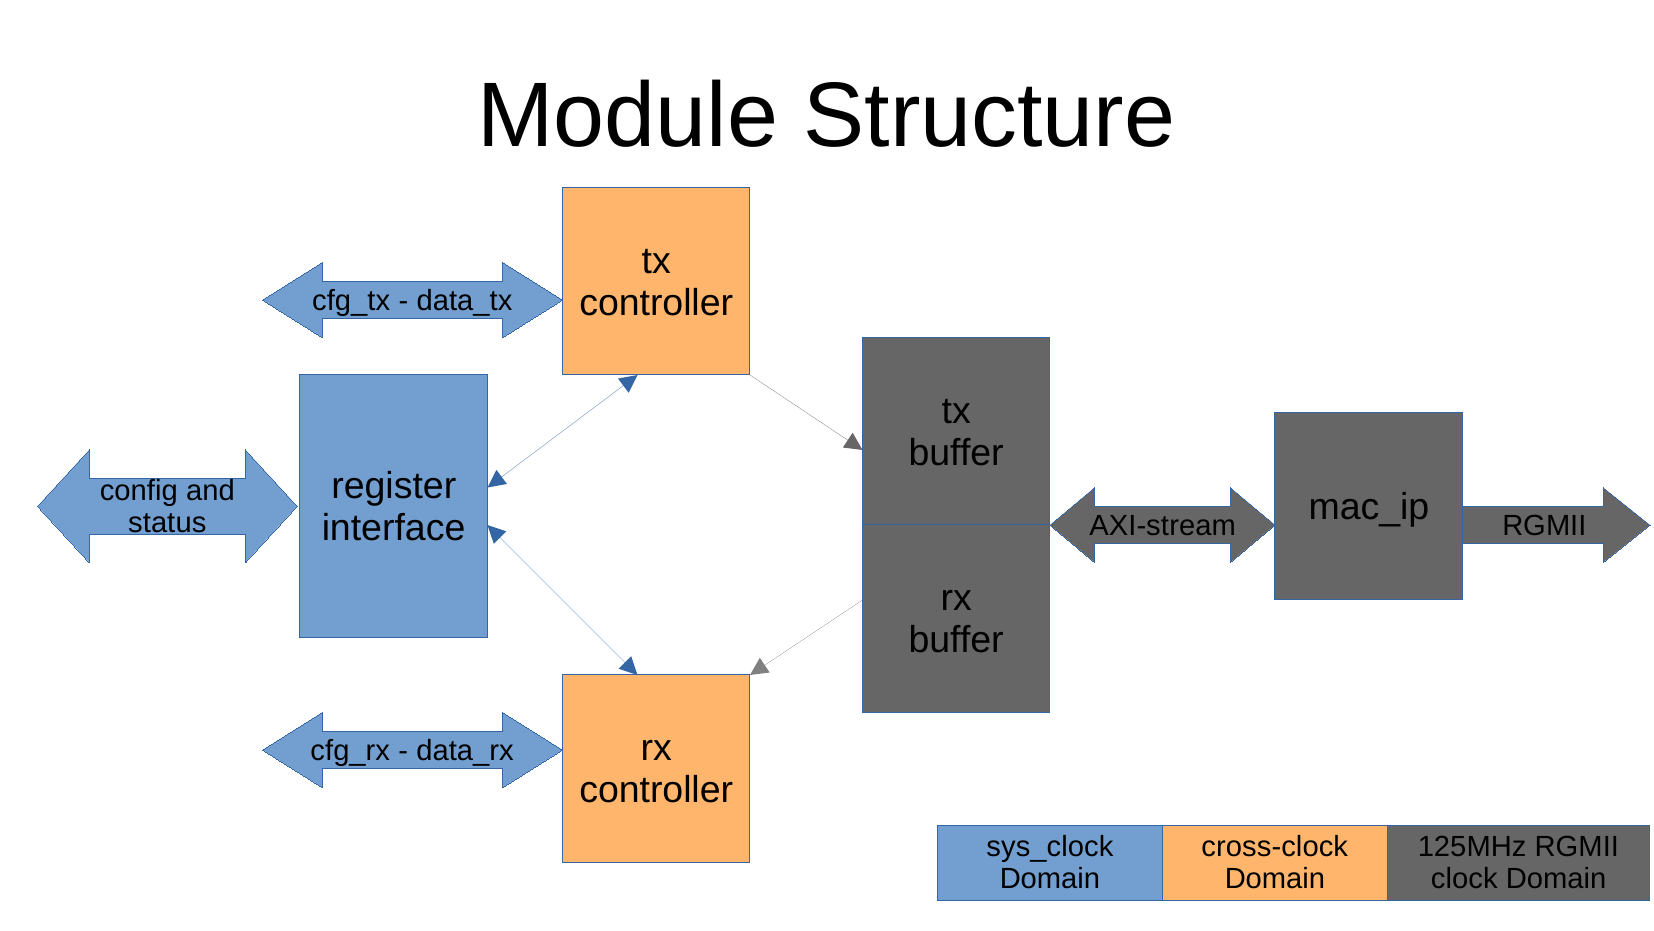

# Module Structure
tx
controller
cfg_tx - data_tx
tx
buffer
register
interface
mac_ip
config and status
AXI-stream
RGMII
rx
buffer
rx
controller
cfg_rx - data_rx
sys_clock Domain
cross-clock Domain
125MHz RGMII clock Domain